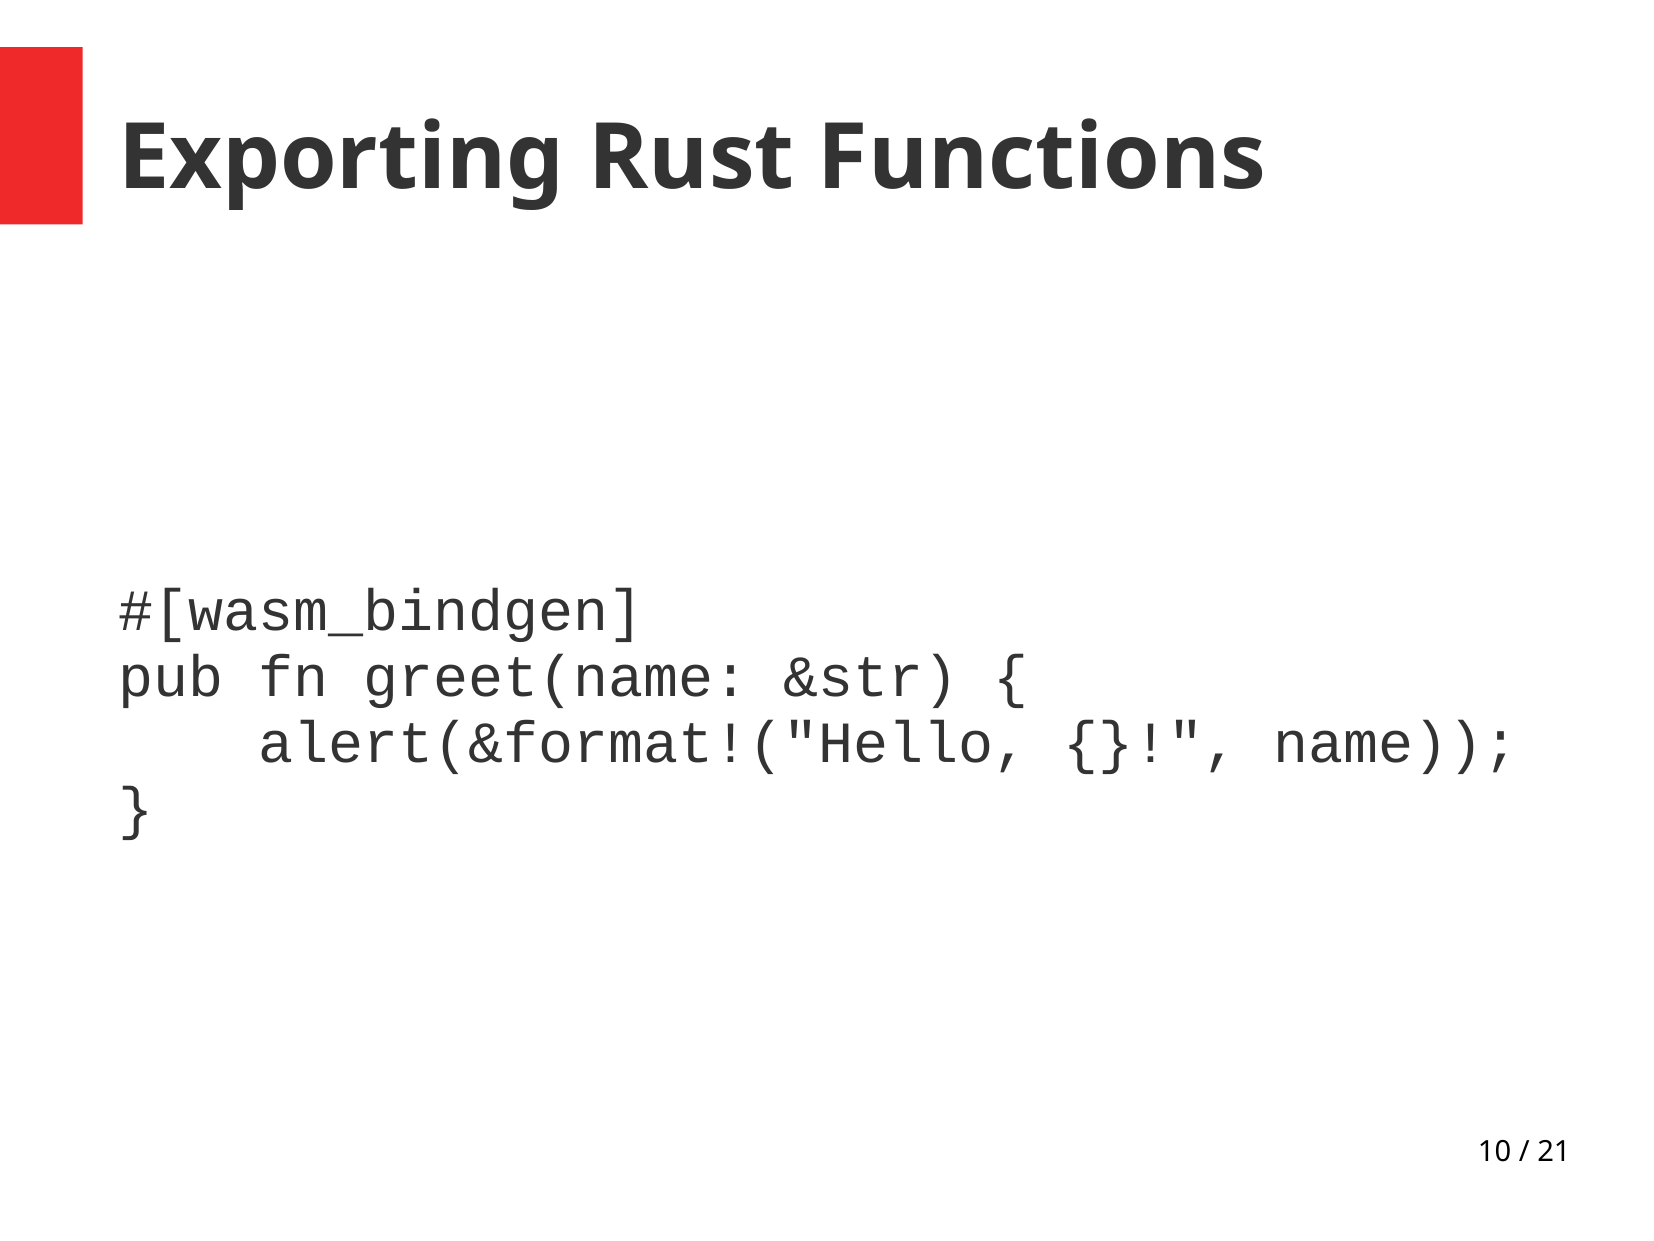

# Exporting Rust Functions
#[wasm_bindgen]
pub fn greet(name: &str) {
 alert(&format!("Hello, {}!", name));
}
10